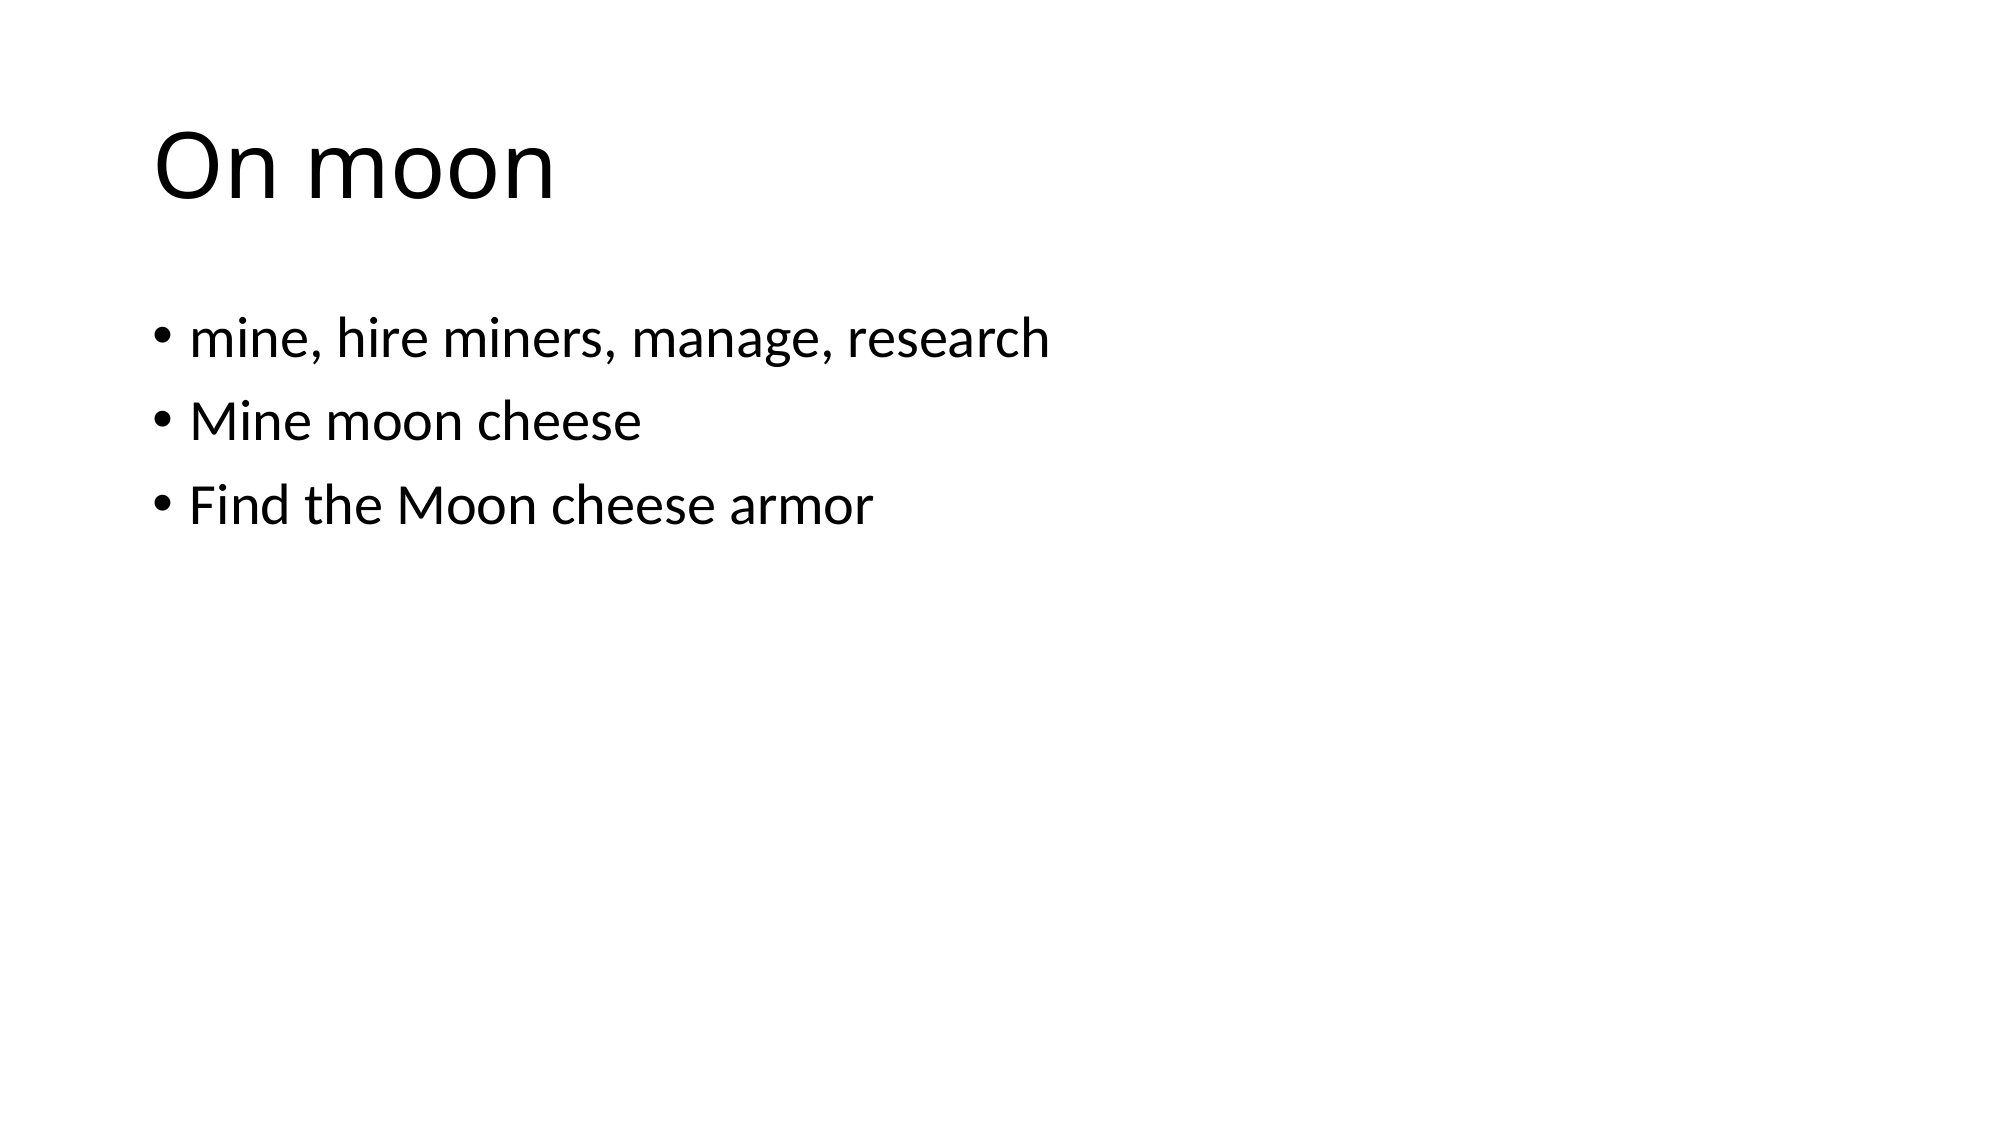

# On moon
mine, hire miners, manage, research
Mine moon cheese
Find the Moon cheese armor